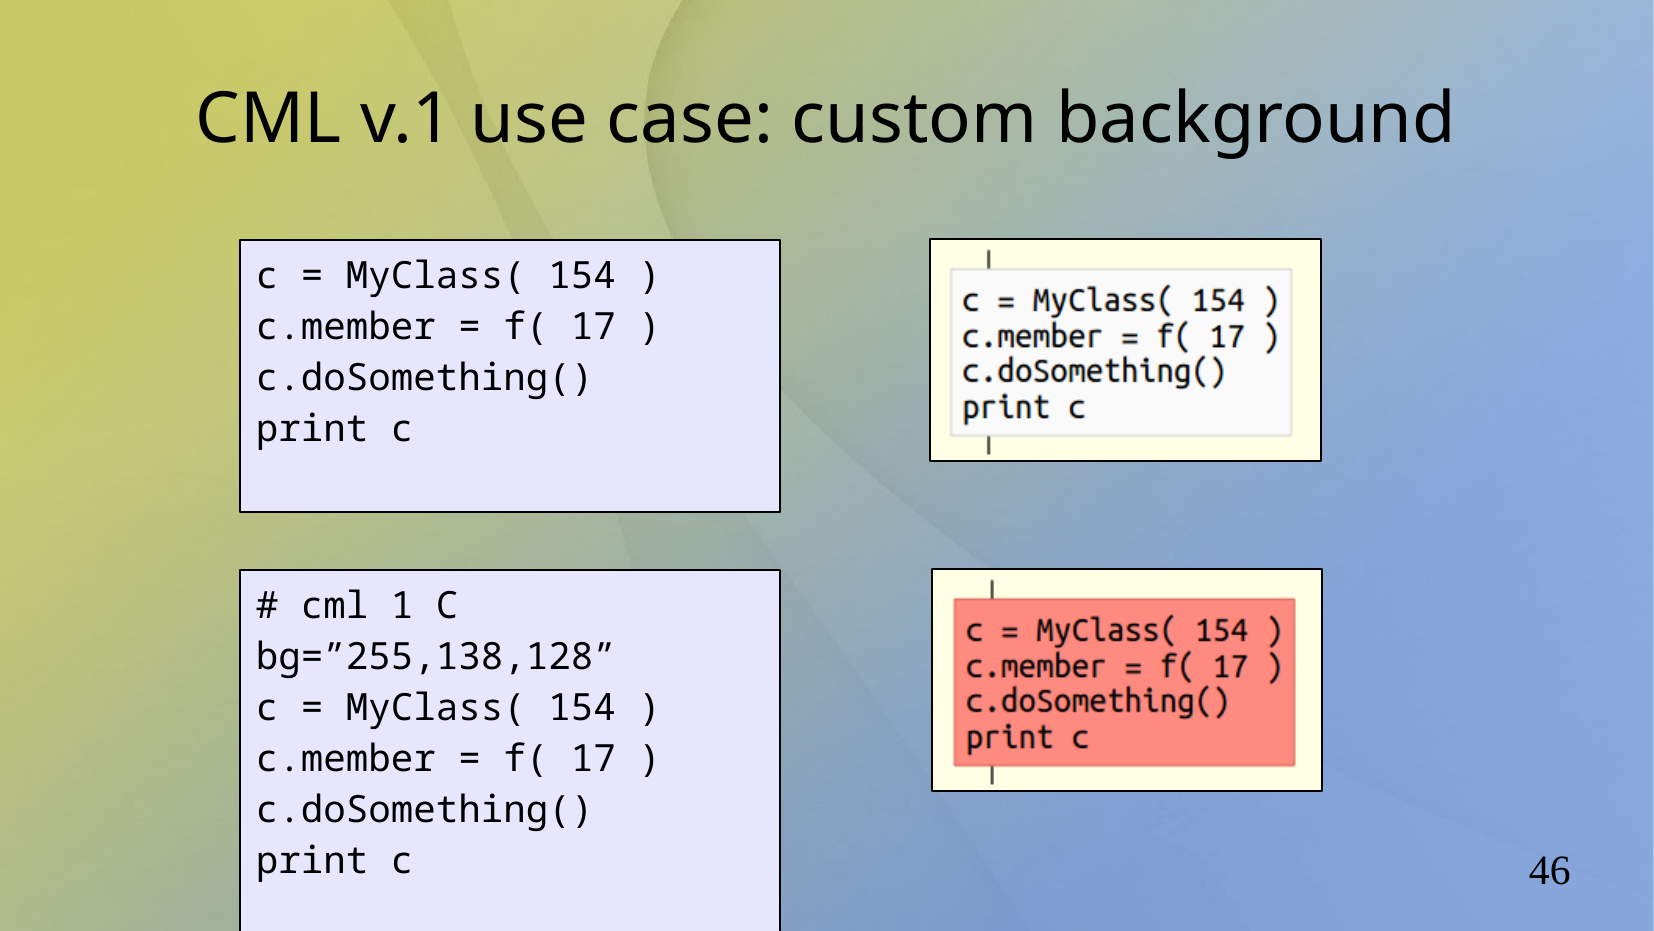

# CML v.1 use case: custom background
c = MyClass( 154 )
c.member = f( 17 )
c.doSomething()
print c
# cml 1 C bg=”255,138,128”
c = MyClass( 154 )
c.member = f( 17 )
c.doSomething()
print c
46